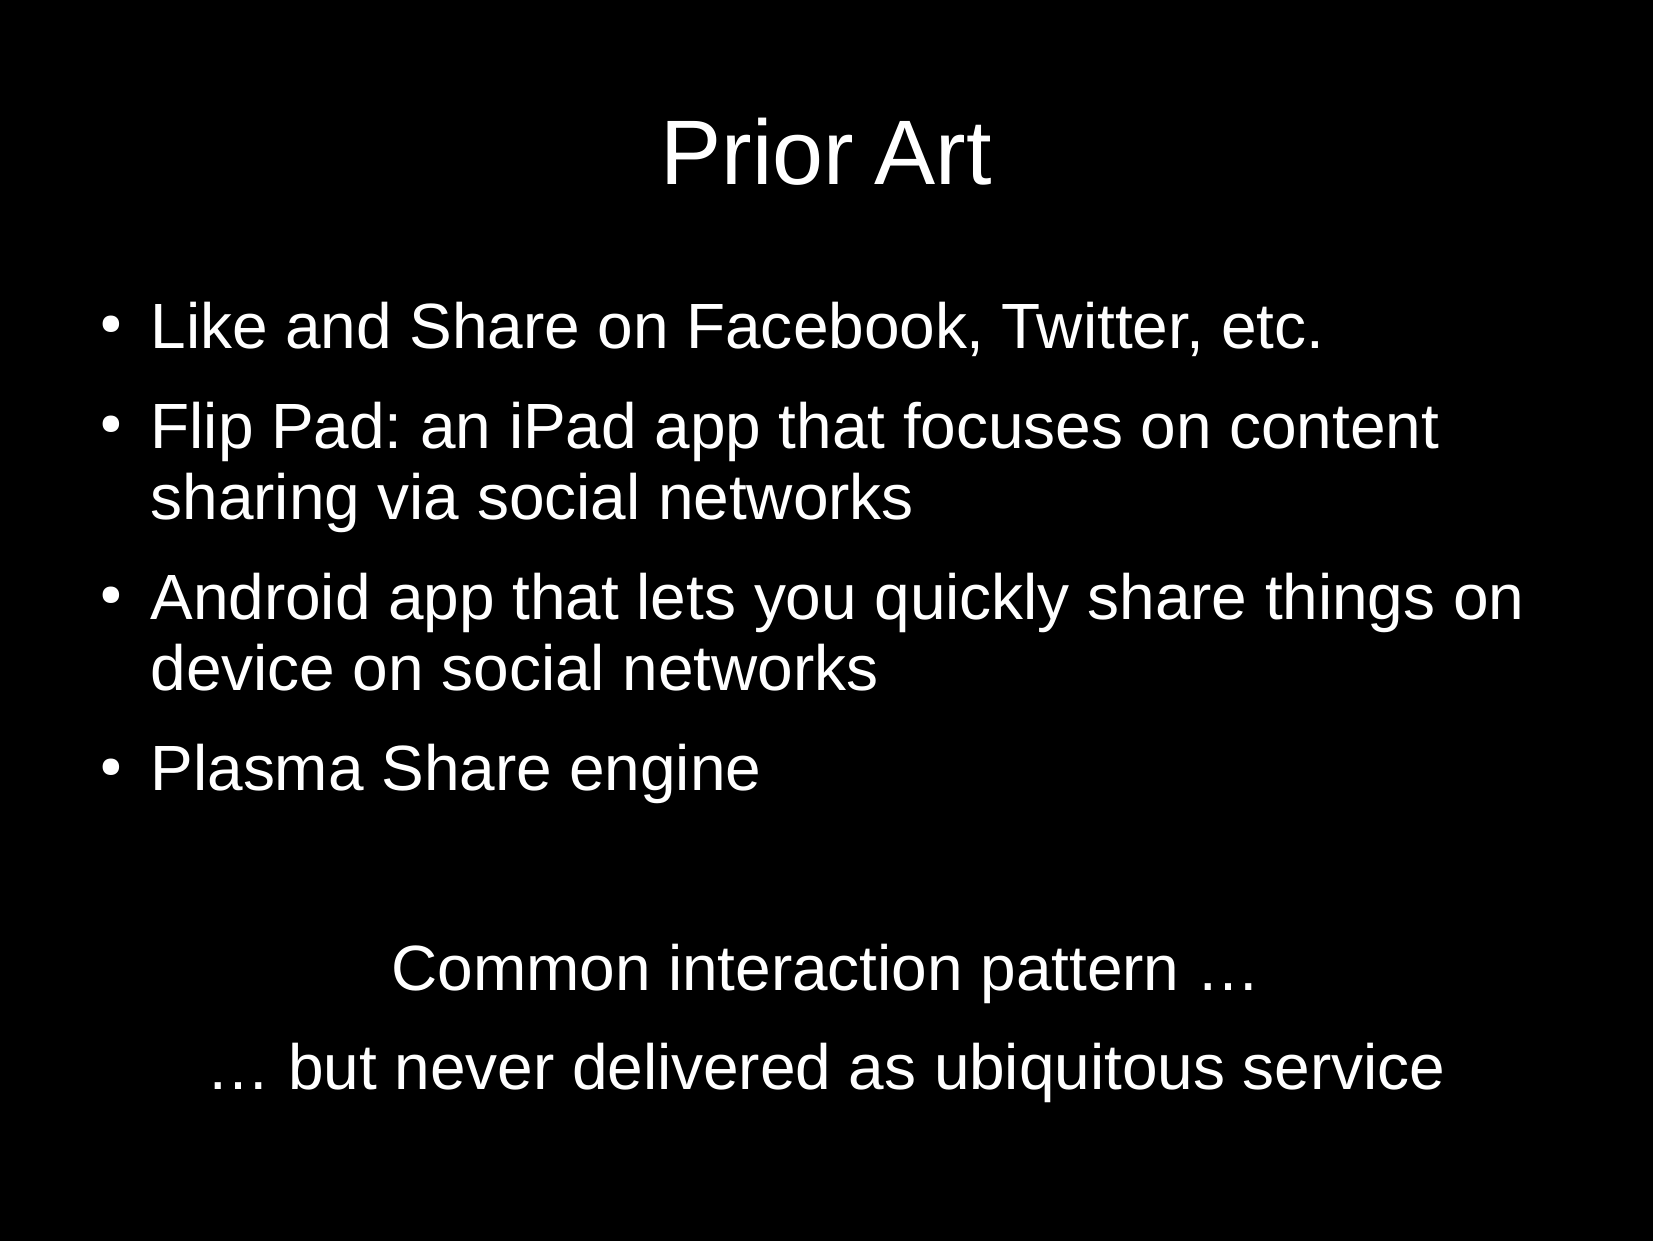

# Prior Art
Like and Share on Facebook, Twitter, etc.
Flip Pad: an iPad app that focuses on content sharing via social networks
Android app that lets you quickly share things on device on social networks
Plasma Share engine
Common interaction pattern …
… but never delivered as ubiquitous service